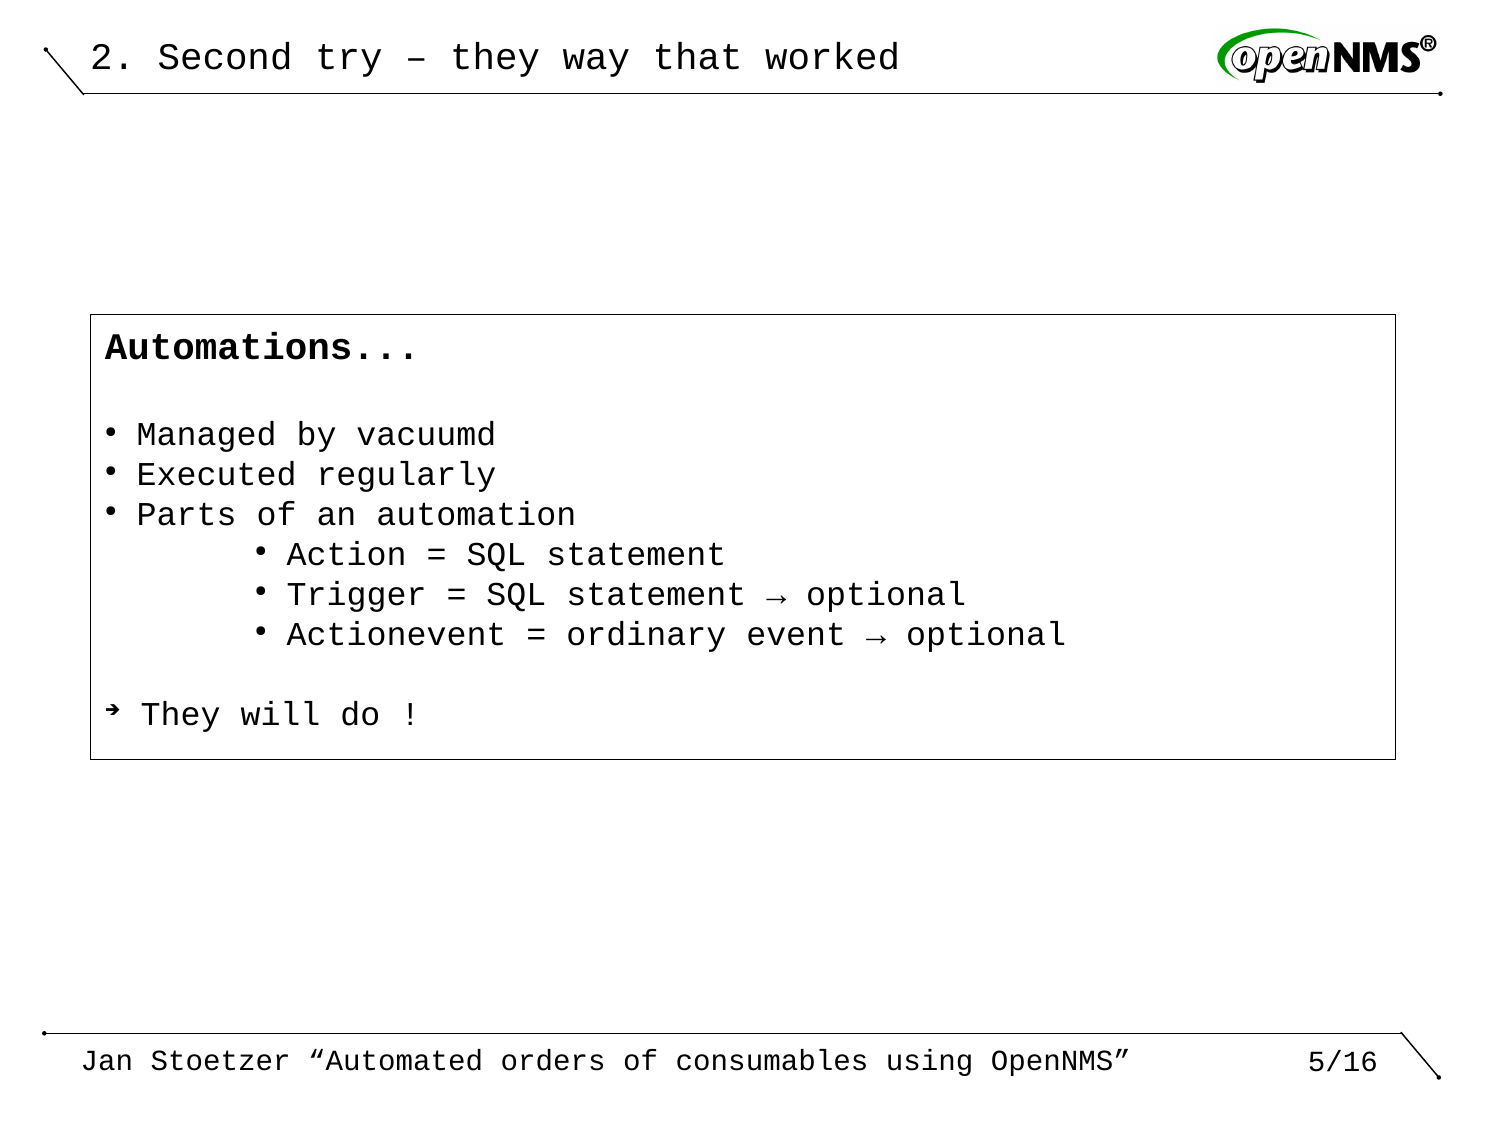

# 2. Second try – they way that worked
Automations...
 Managed by vacuumd
 Executed regularly
 Parts of an automation
 Action = SQL statement
 Trigger = SQL statement → optional
 Actionevent = ordinary event → optional
 They will do !